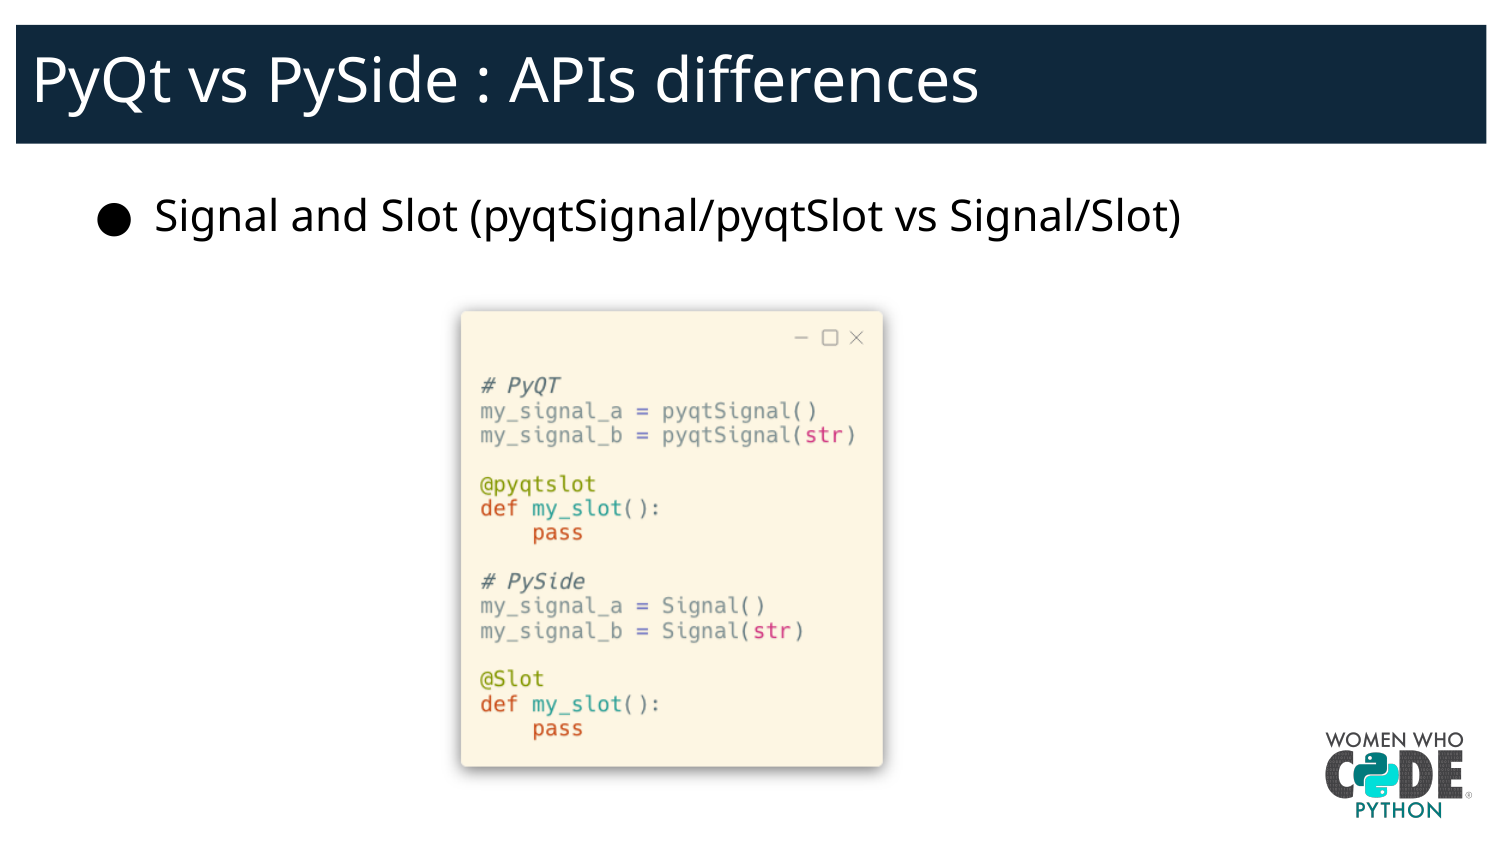

PyQt vs PySide : APIs differences
# Signal and Slot (pyqtSignal/pyqtSlot vs Signal/Slot)